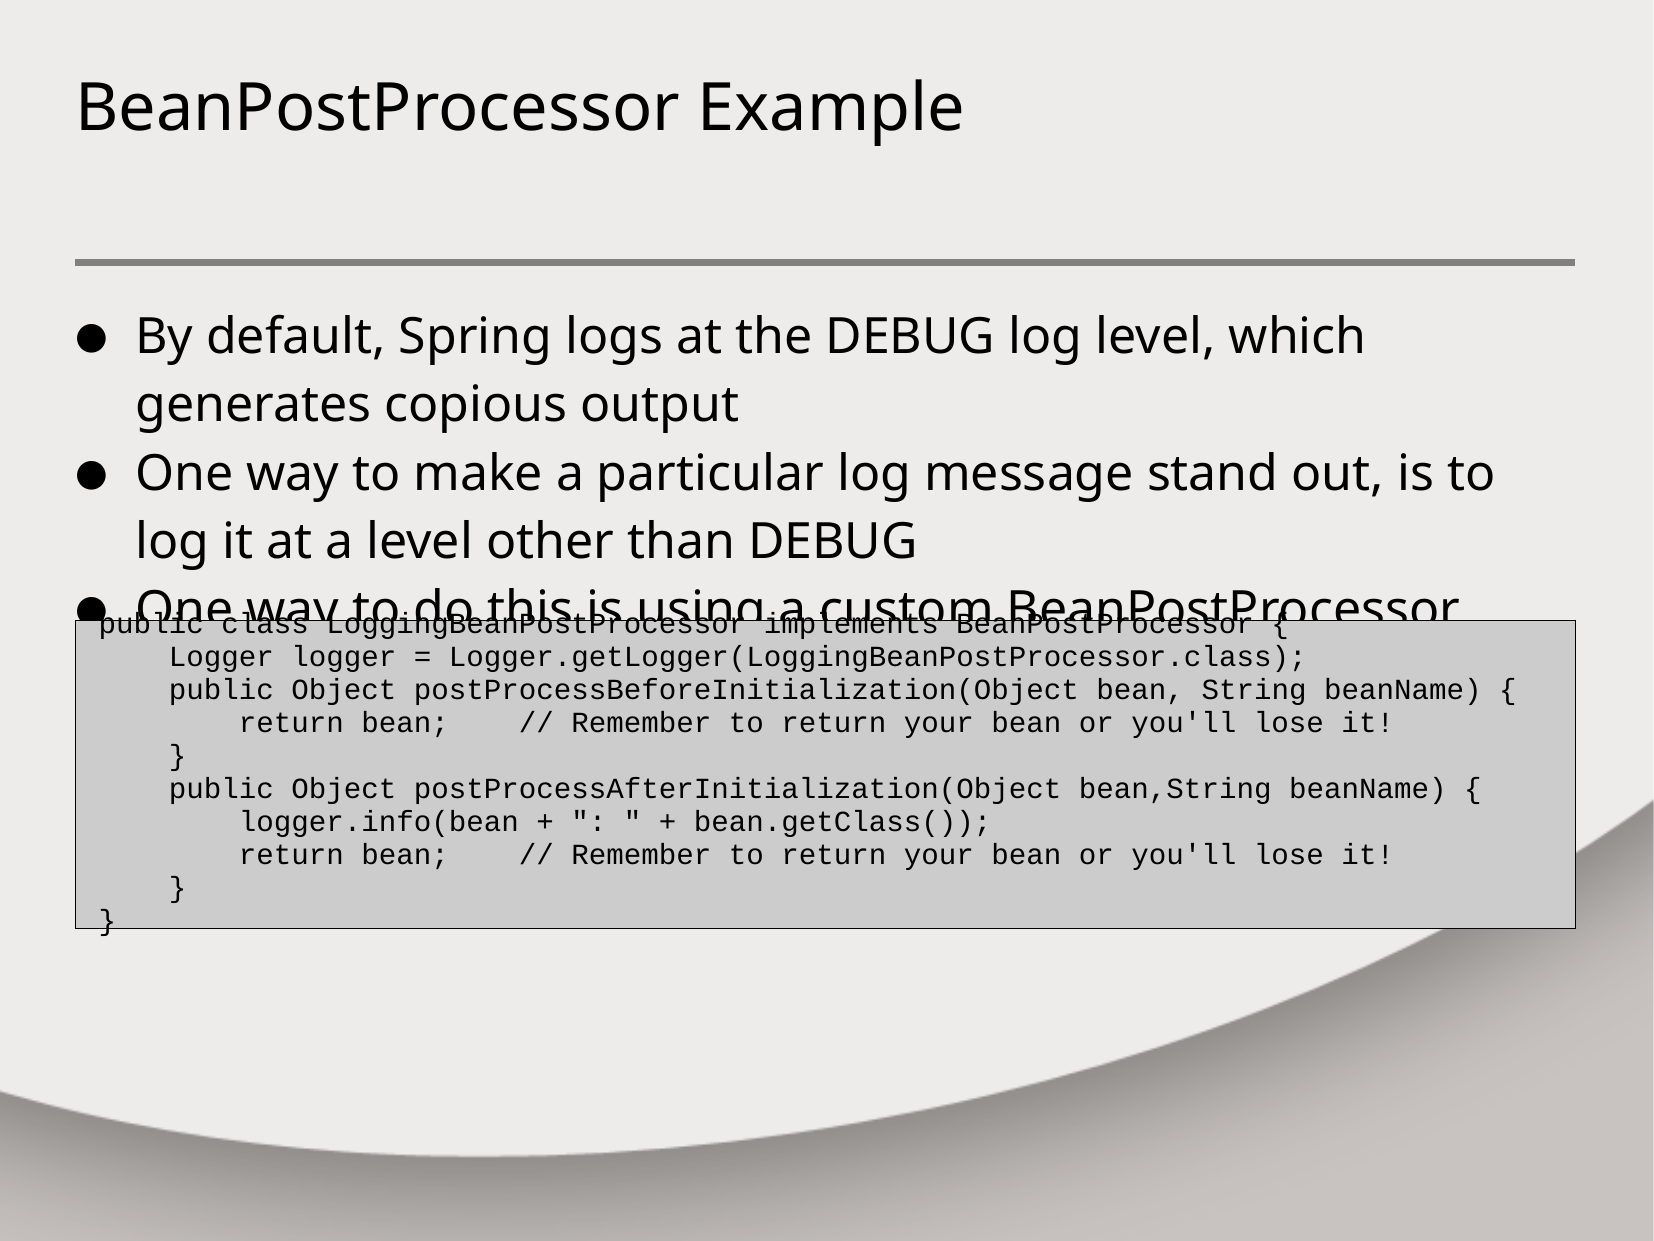

# BeanPostProcessor Example
By default, Spring logs at the DEBUG log level, which generates copious output
One way to make a particular log message stand out, is to log it at a level other than DEBUG
One way to do this is using a custom BeanPostProcessor
public class LoggingBeanPostProcessor implements BeanPostProcessor {
 Logger logger = Logger.getLogger(LoggingBeanPostProcessor.class);
 public Object postProcessBeforeInitialization(Object bean, String beanName) {
 return bean; // Remember to return your bean or you'll lose it!
 }
 public Object postProcessAfterInitialization(Object bean,String beanName) {
 logger.info(bean + ": " + bean.getClass());
 return bean; // Remember to return your bean or you'll lose it!
 }
}